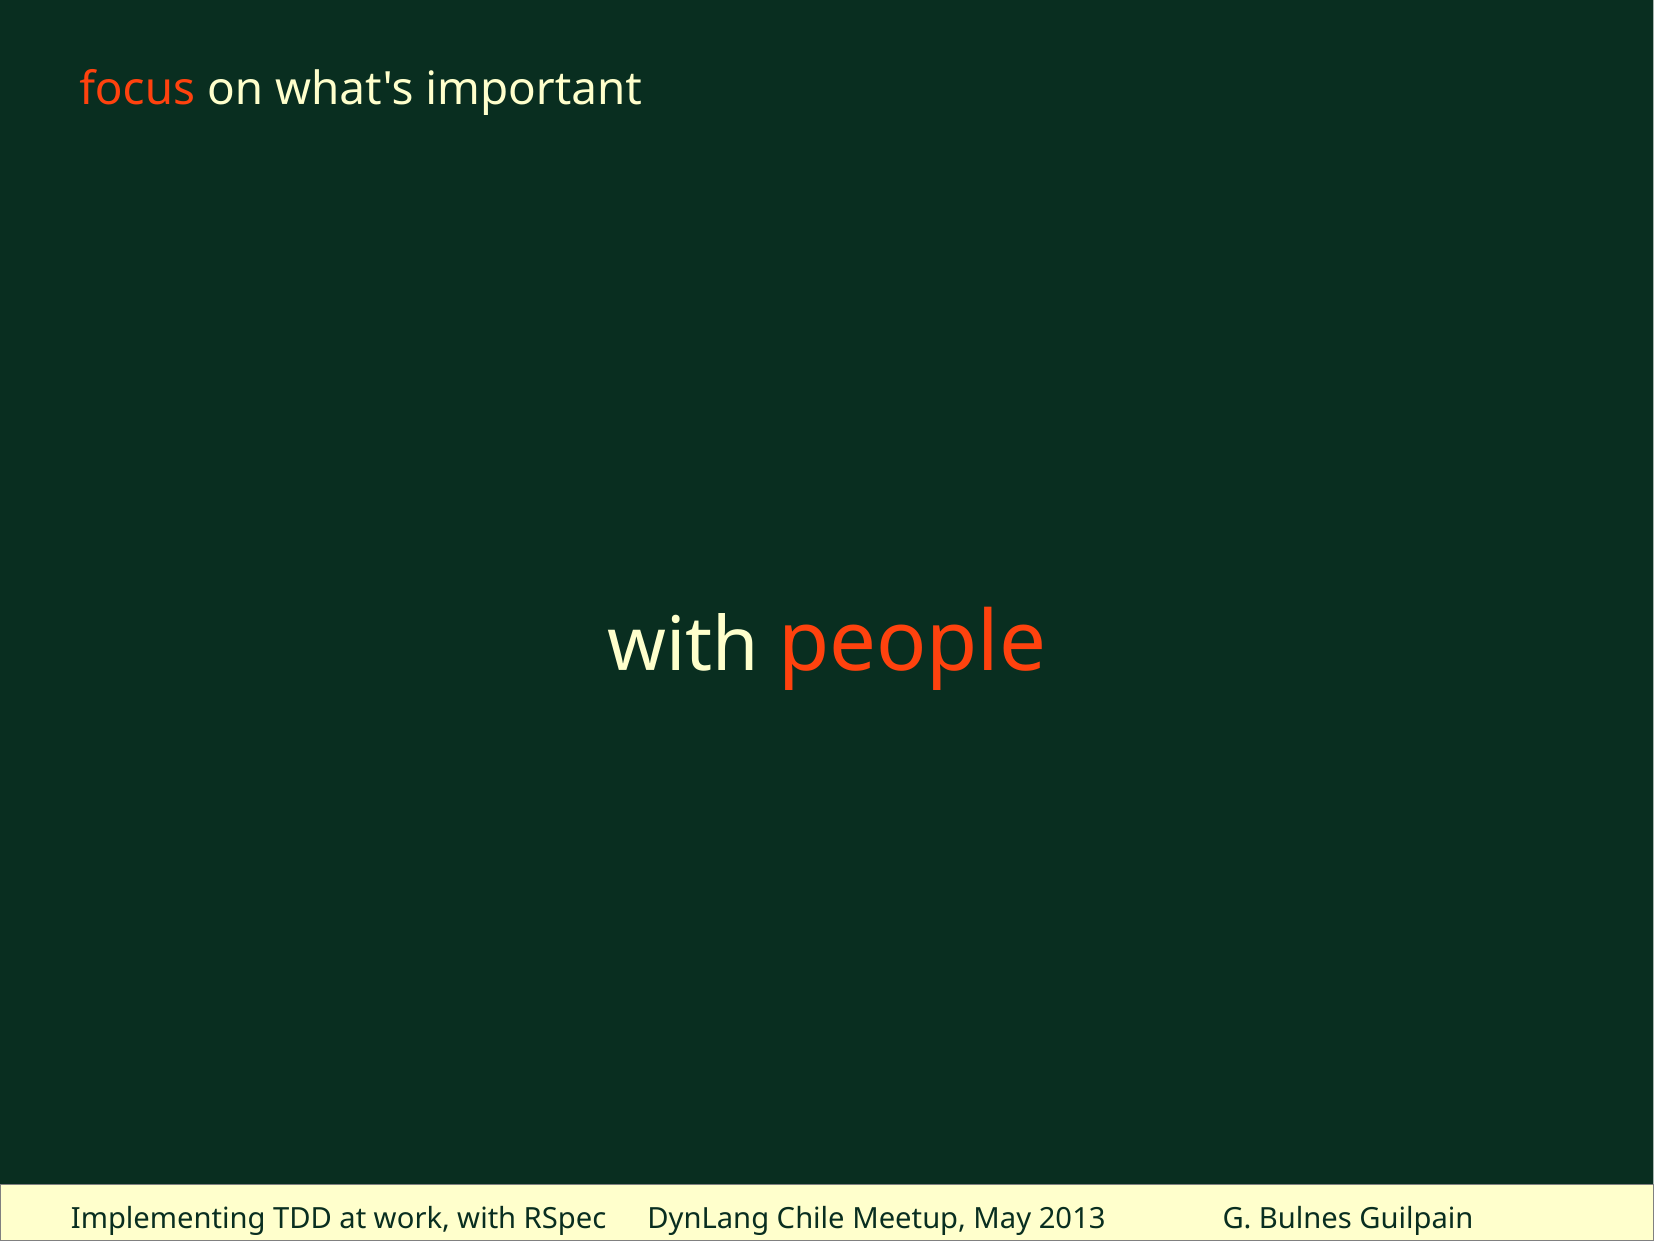

focus on what's important
# with people
I
Implementing TDD at work, with RSpec
DynLang Chile Meetup, May 2013
G. Bulnes Guilpain